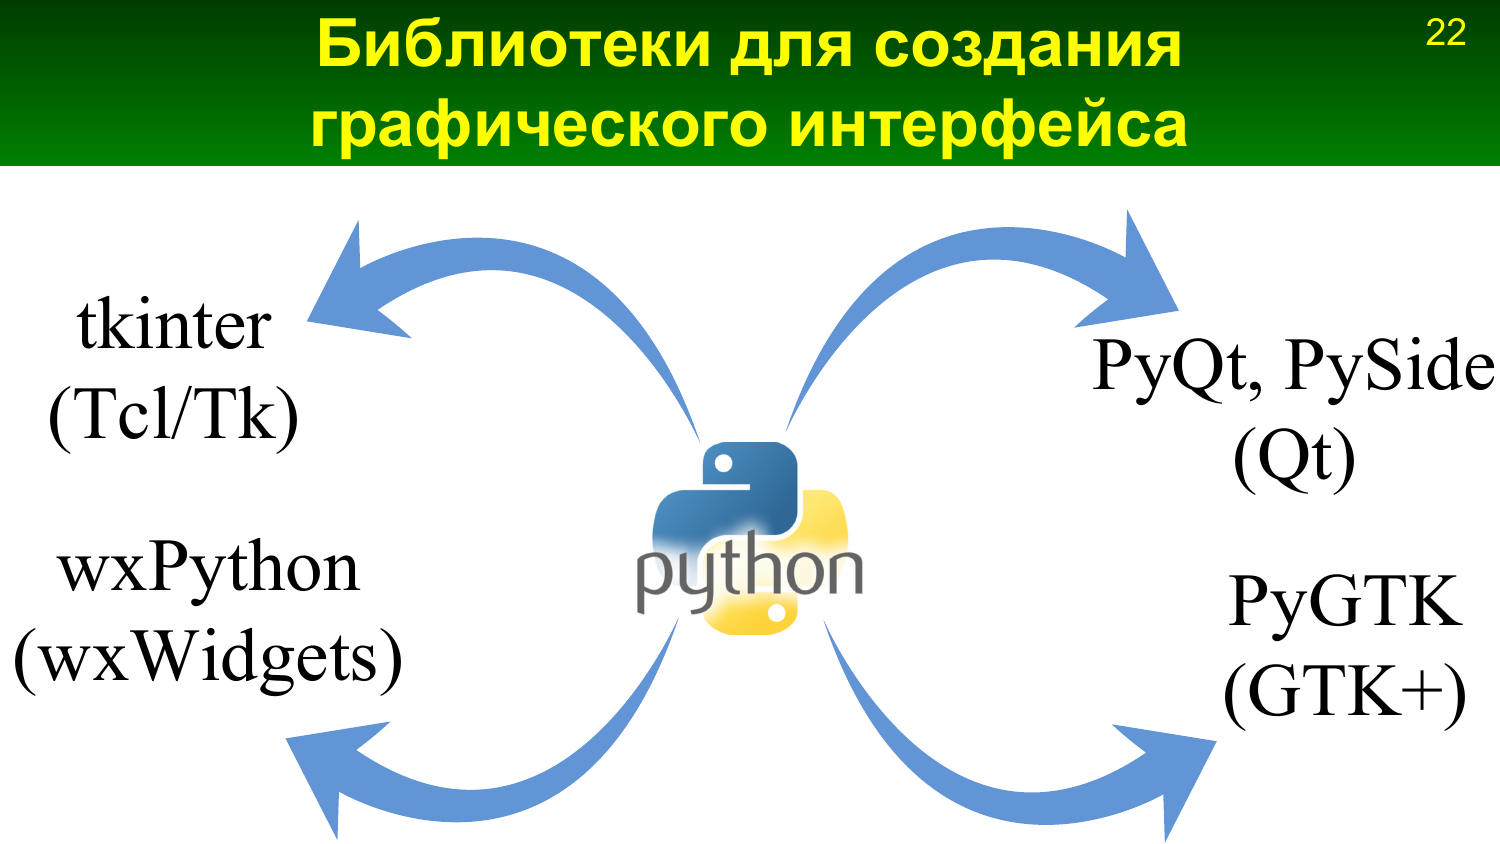

# Библиотеки для создания графического интерфейса
tkinter
(Tcl/Tk)
PyQt, PySide
(Qt)
wxPython
(wxWidgets)
PyGTK
(GTK+)